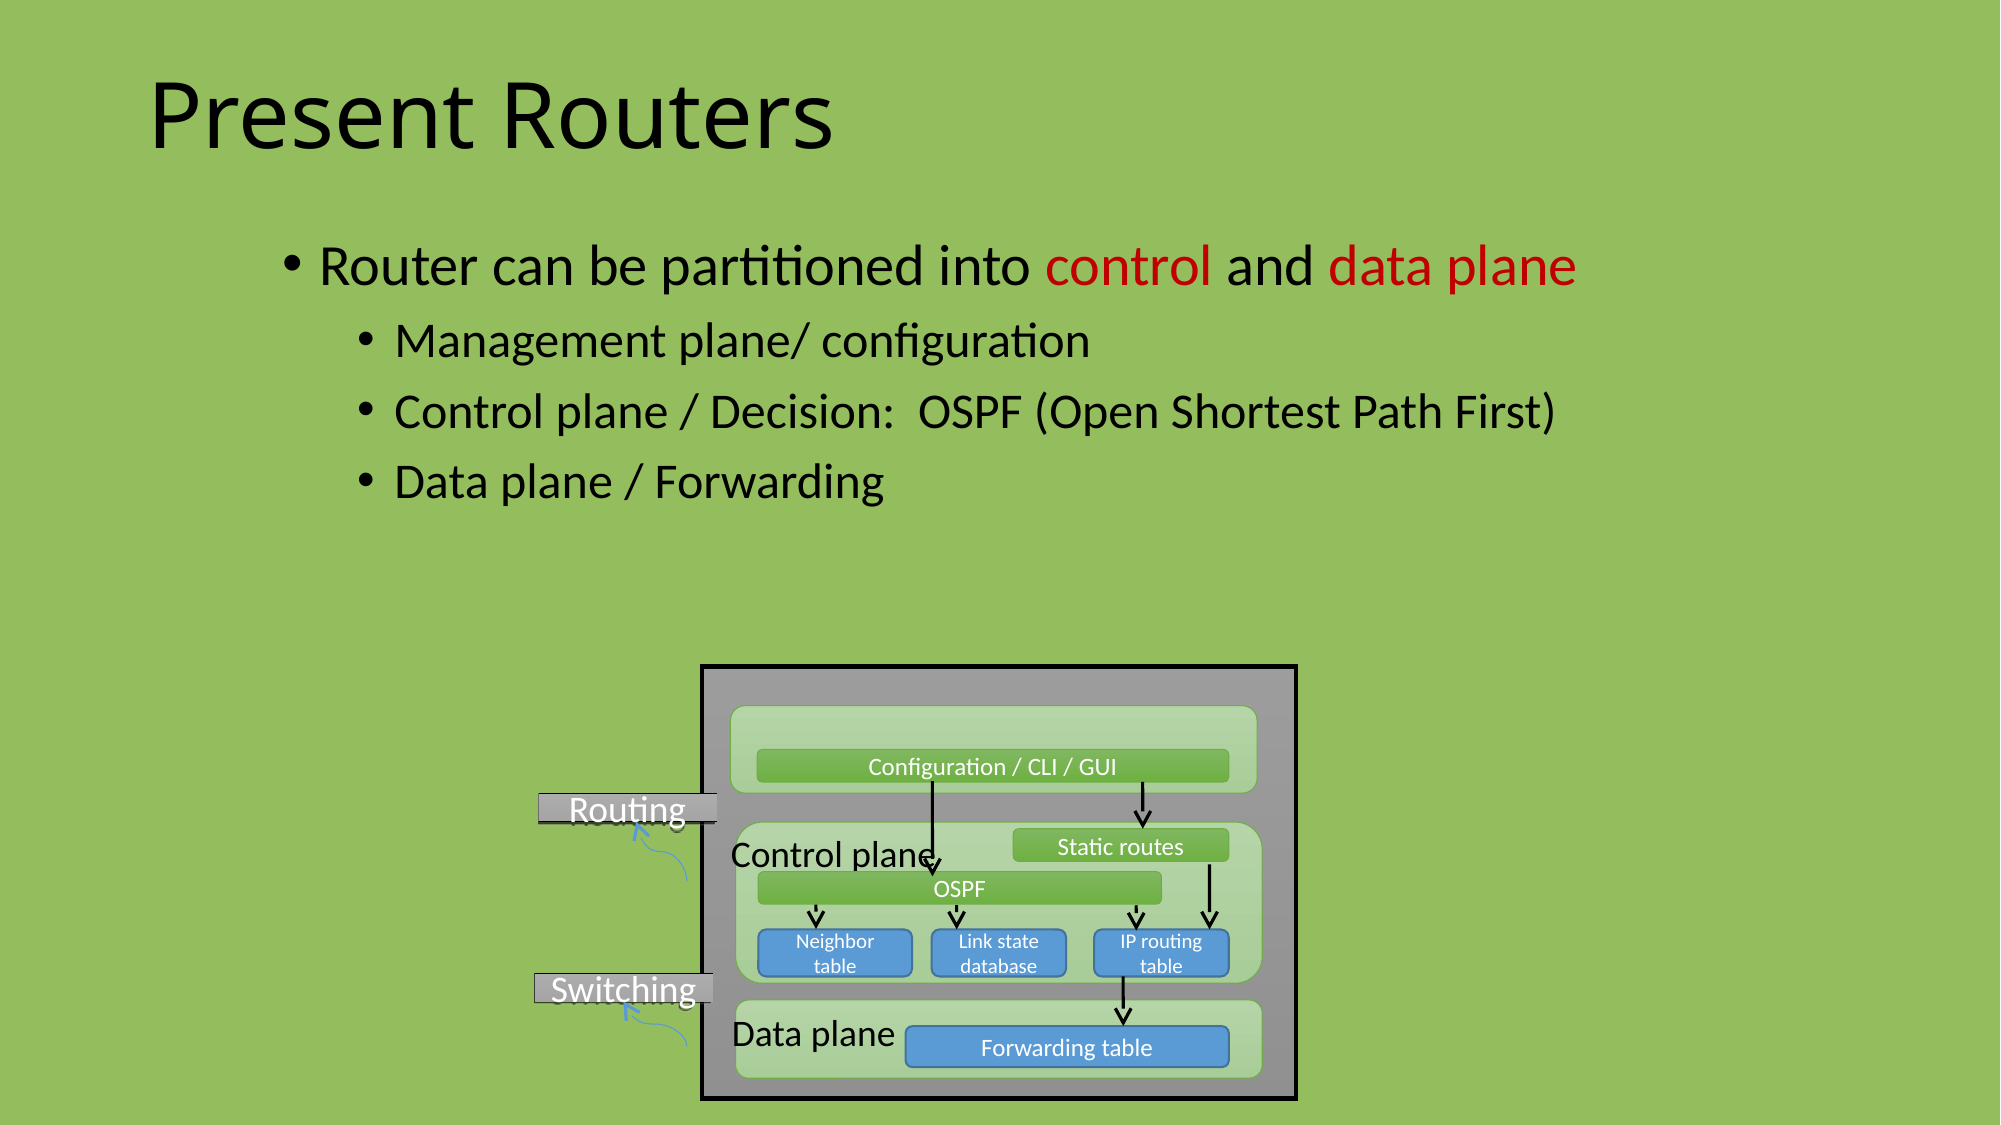

# Present Routers
Router can be partitioned into control and data plane
Management plane/ configuration
Control plane / Decision: OSPF (Open Shortest Path First)
Data plane / Forwarding
Configuration / CLI / GUI
Routing
Control plane
Static routes
OSPF
Neighbor table
Link state database
IP routing table
Switching
Data plane
Forwarding table